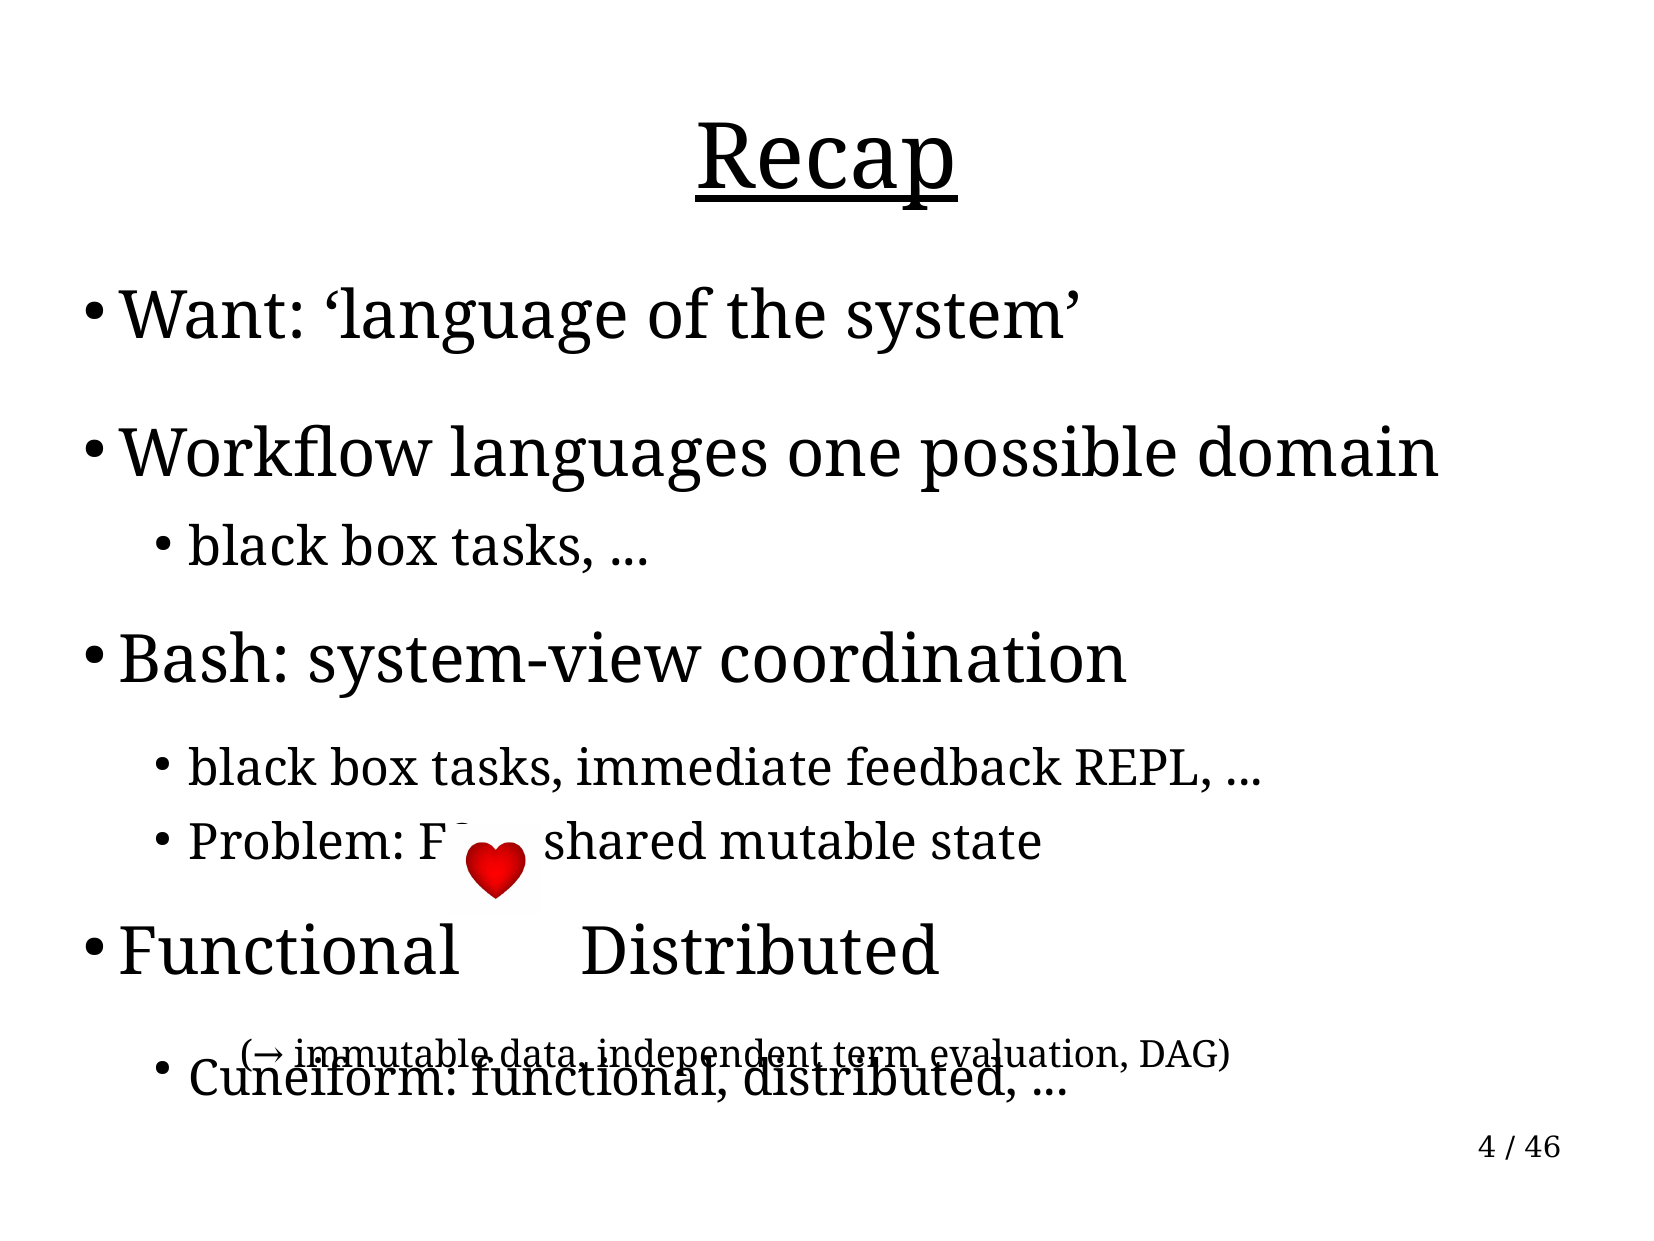

# Recap
Want: ‘language of the system’
Workflow languages one possible domain
black box tasks, ...
Bash: system-view coordination
black box tasks, immediate feedback REPL, ...
Problem: FS → shared mutable state
Functional Distributed
Cuneiform: functional, distributed, ...
(→ immutable data, independent term evaluation, DAG)
4